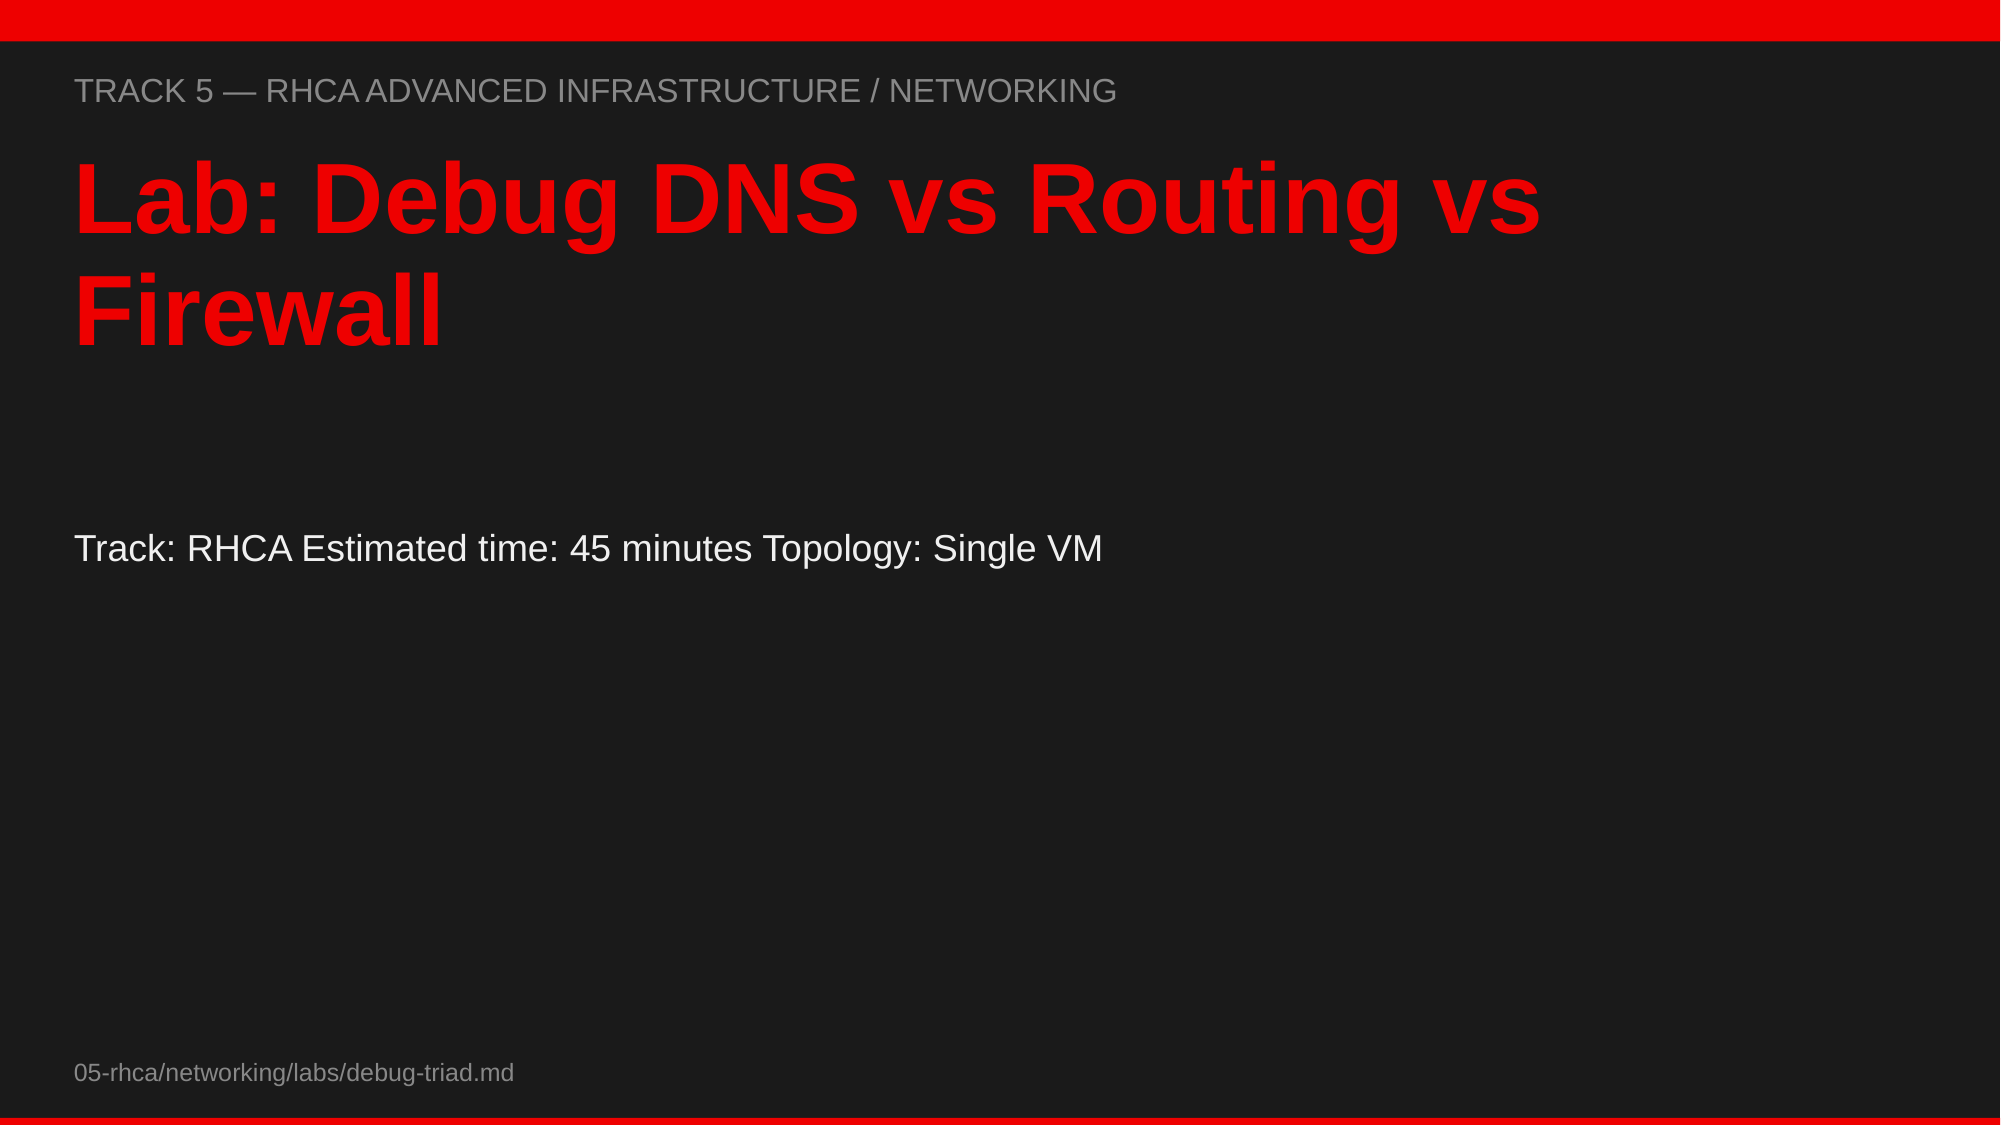

TRACK 5 — RHCA ADVANCED INFRASTRUCTURE / NETWORKING
Lab: Debug DNS vs Routing vs Firewall
Track: RHCA Estimated time: 45 minutes Topology: Single VM
05-rhca/networking/labs/debug-triad.md